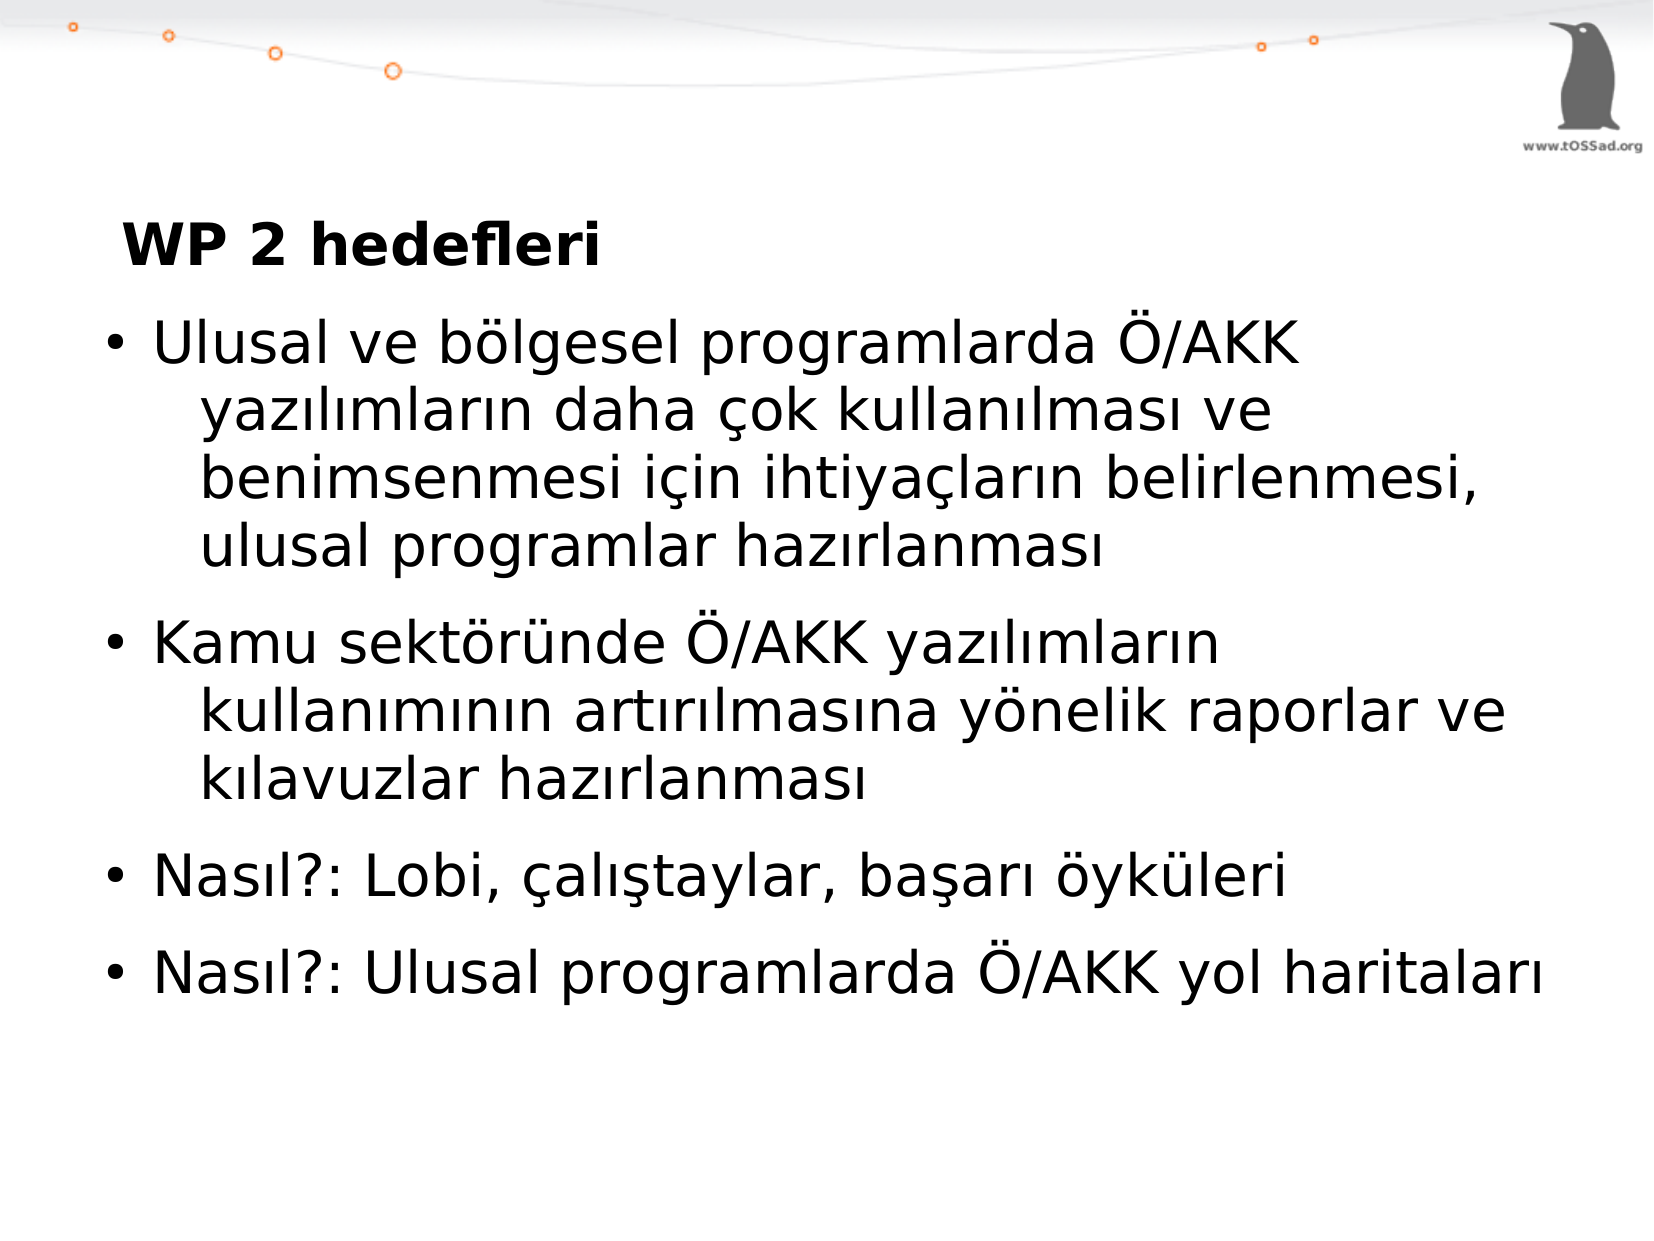

# WP 2 hedefleri
Ulusal ve bölgesel programlarda Ö/AKK yazılımların daha çok kullanılması ve benimsenmesi için ihtiyaçların belirlenmesi, ulusal programlar hazırlanması
Kamu sektöründe Ö/AKK yazılımların kullanımının artırılmasına yönelik raporlar ve kılavuzlar hazırlanması
Nasıl?: Lobi, çalıştaylar, başarı öyküleri
Nasıl?: Ulusal programlarda Ö/AKK yol haritaları